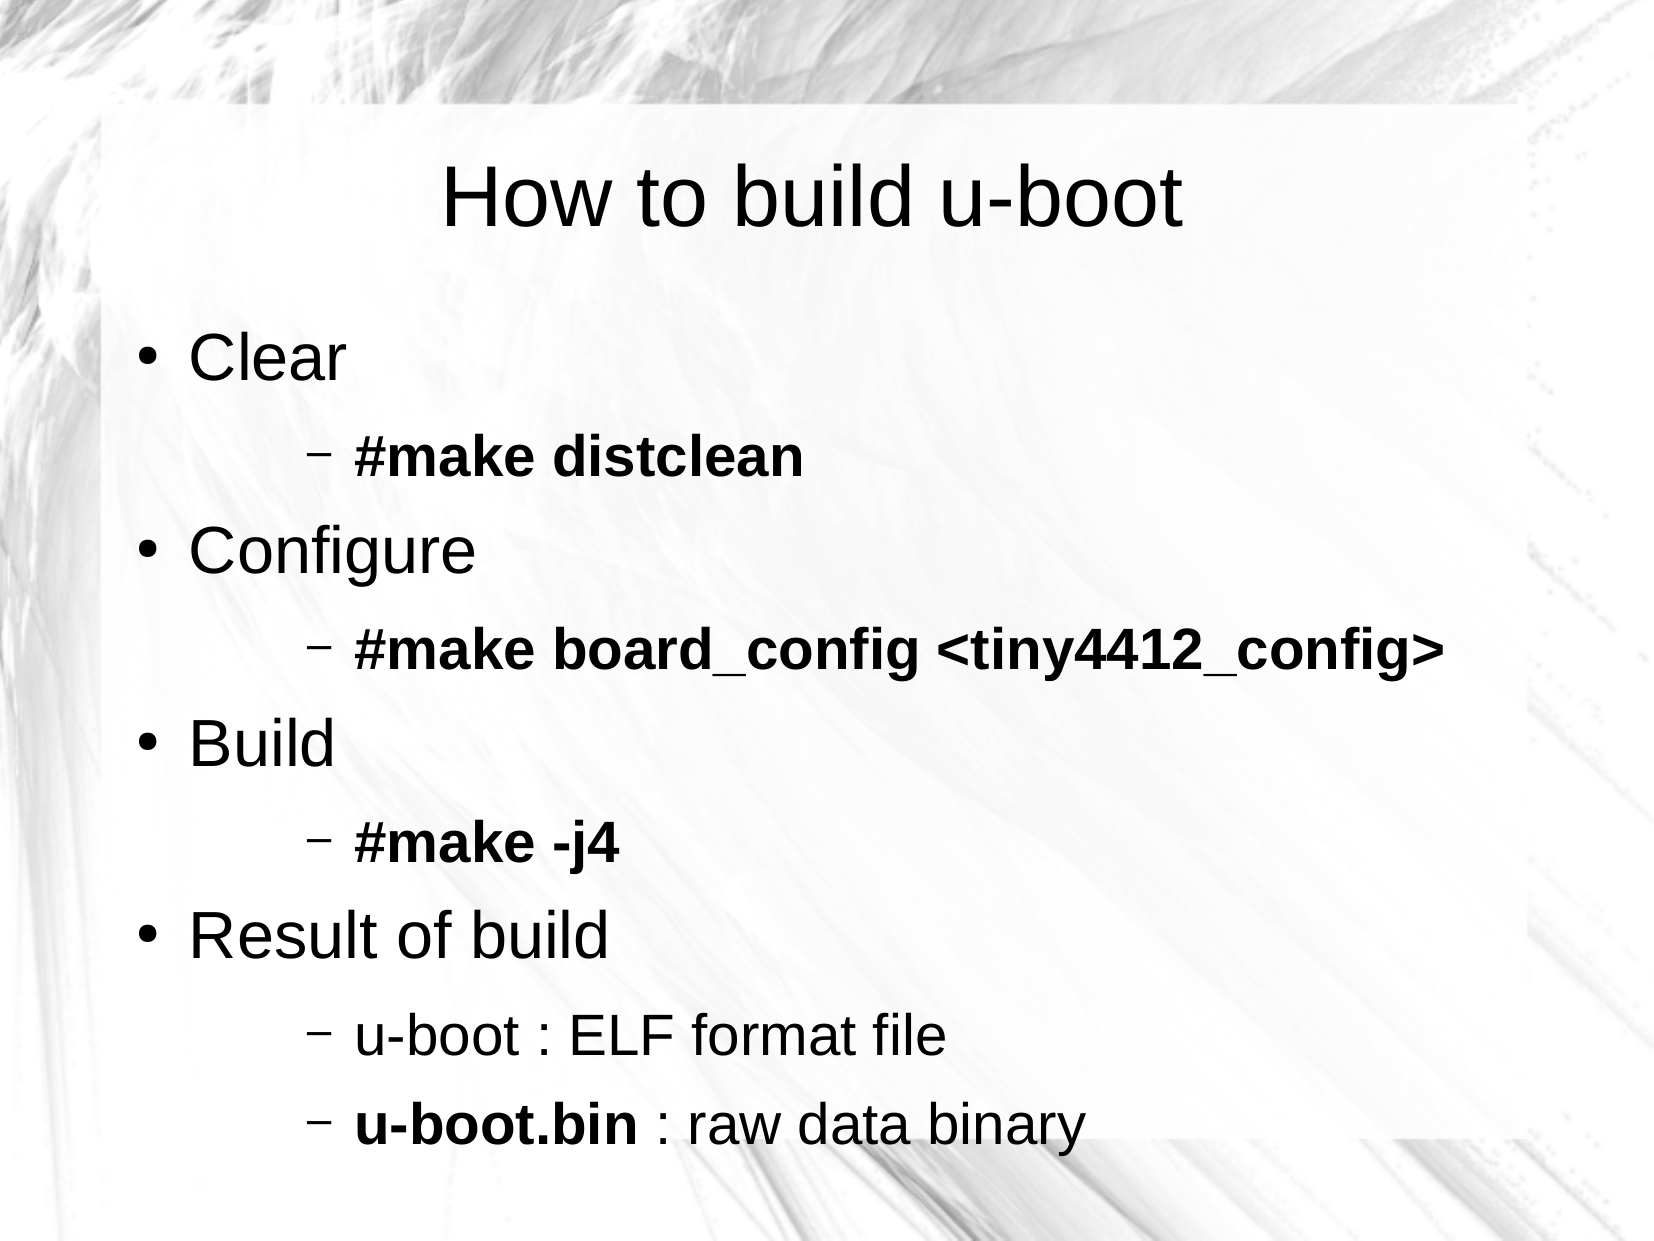

# How to build u-boot
Clear
#make distclean
Configure
#make board_config <tiny4412_config>
Build
#make -j4
Result of build
u-boot : ELF format file
u-boot.bin : raw data binary